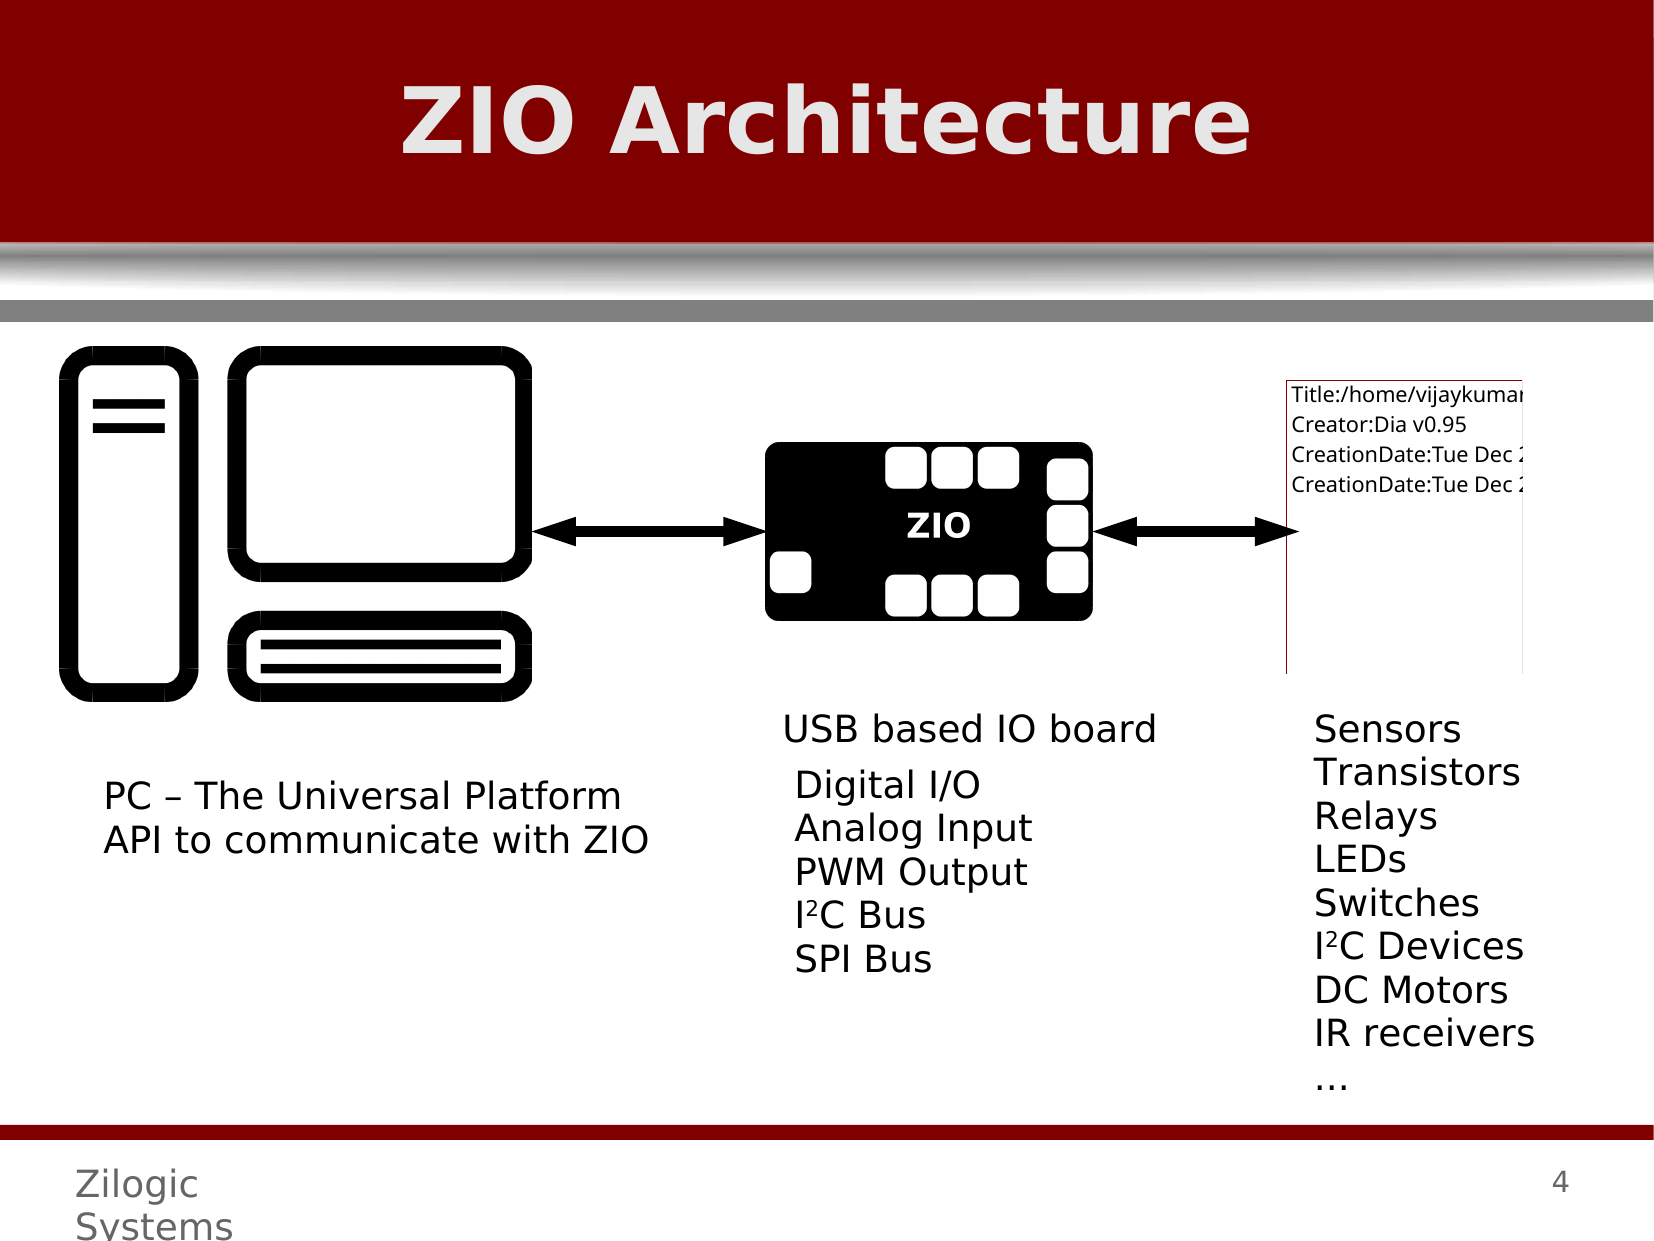

# ZIO Architecture
Sensors
Transistors
Relays
LEDs
Switches
I2C Devices
DC Motors
IR receivers
...
USB based IO board
 Digital I/O
 Analog Input
 PWM Output
 I2C Bus
 SPI Bus
PC – The Universal Platform
API to communicate with ZIO
4